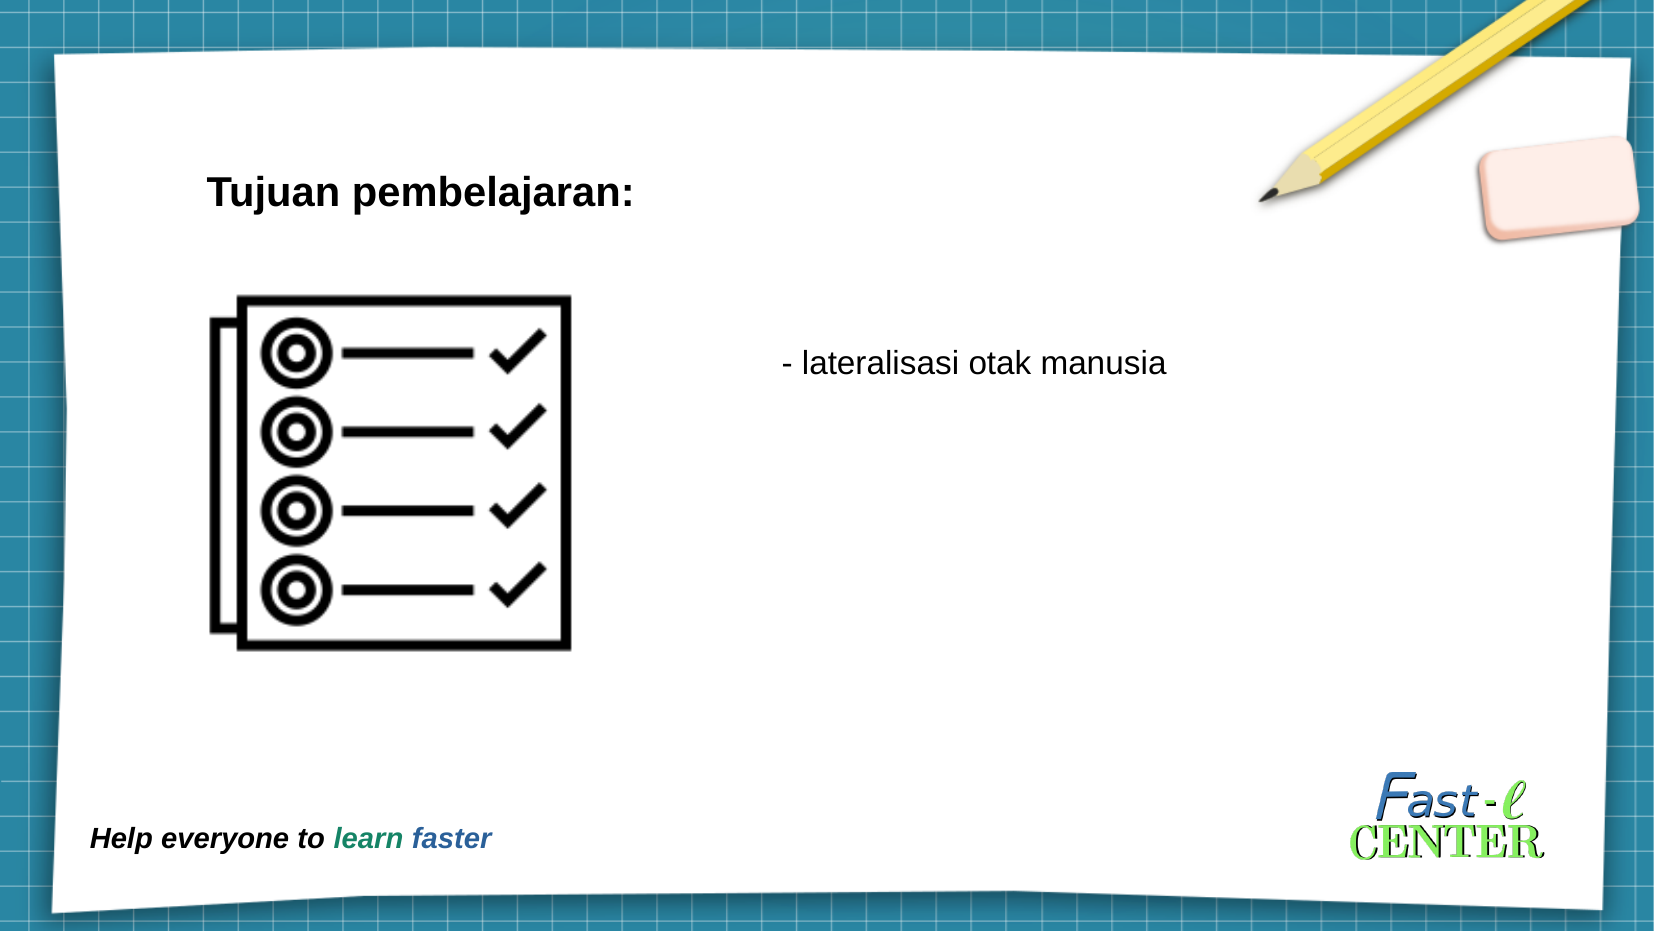

Tujuan pembelajaran:
- lateralisasi otak manusia
Help everyone to learn faster